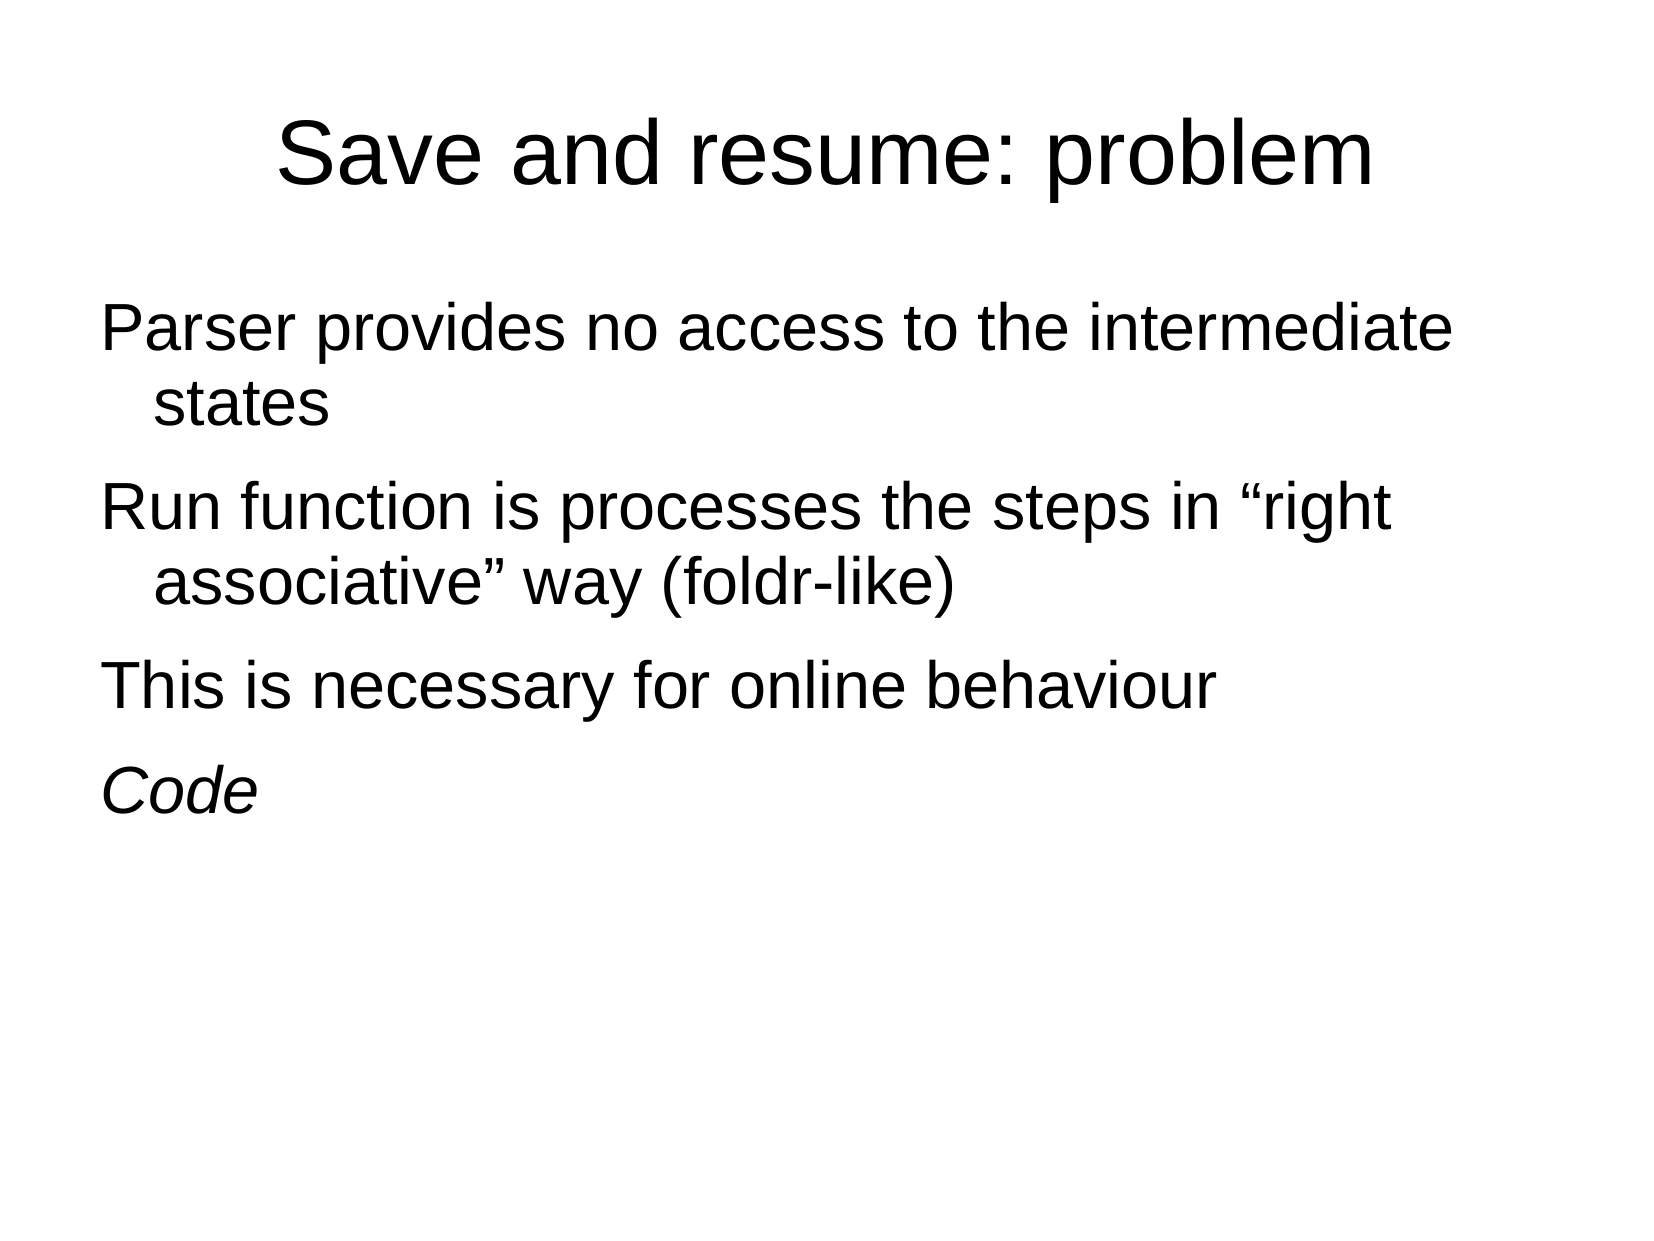

# Save and resume: problem
Parser provides no access to the intermediate states
Run function is processes the steps in “right associative” way (foldr-like)
This is necessary for online behaviour
Code